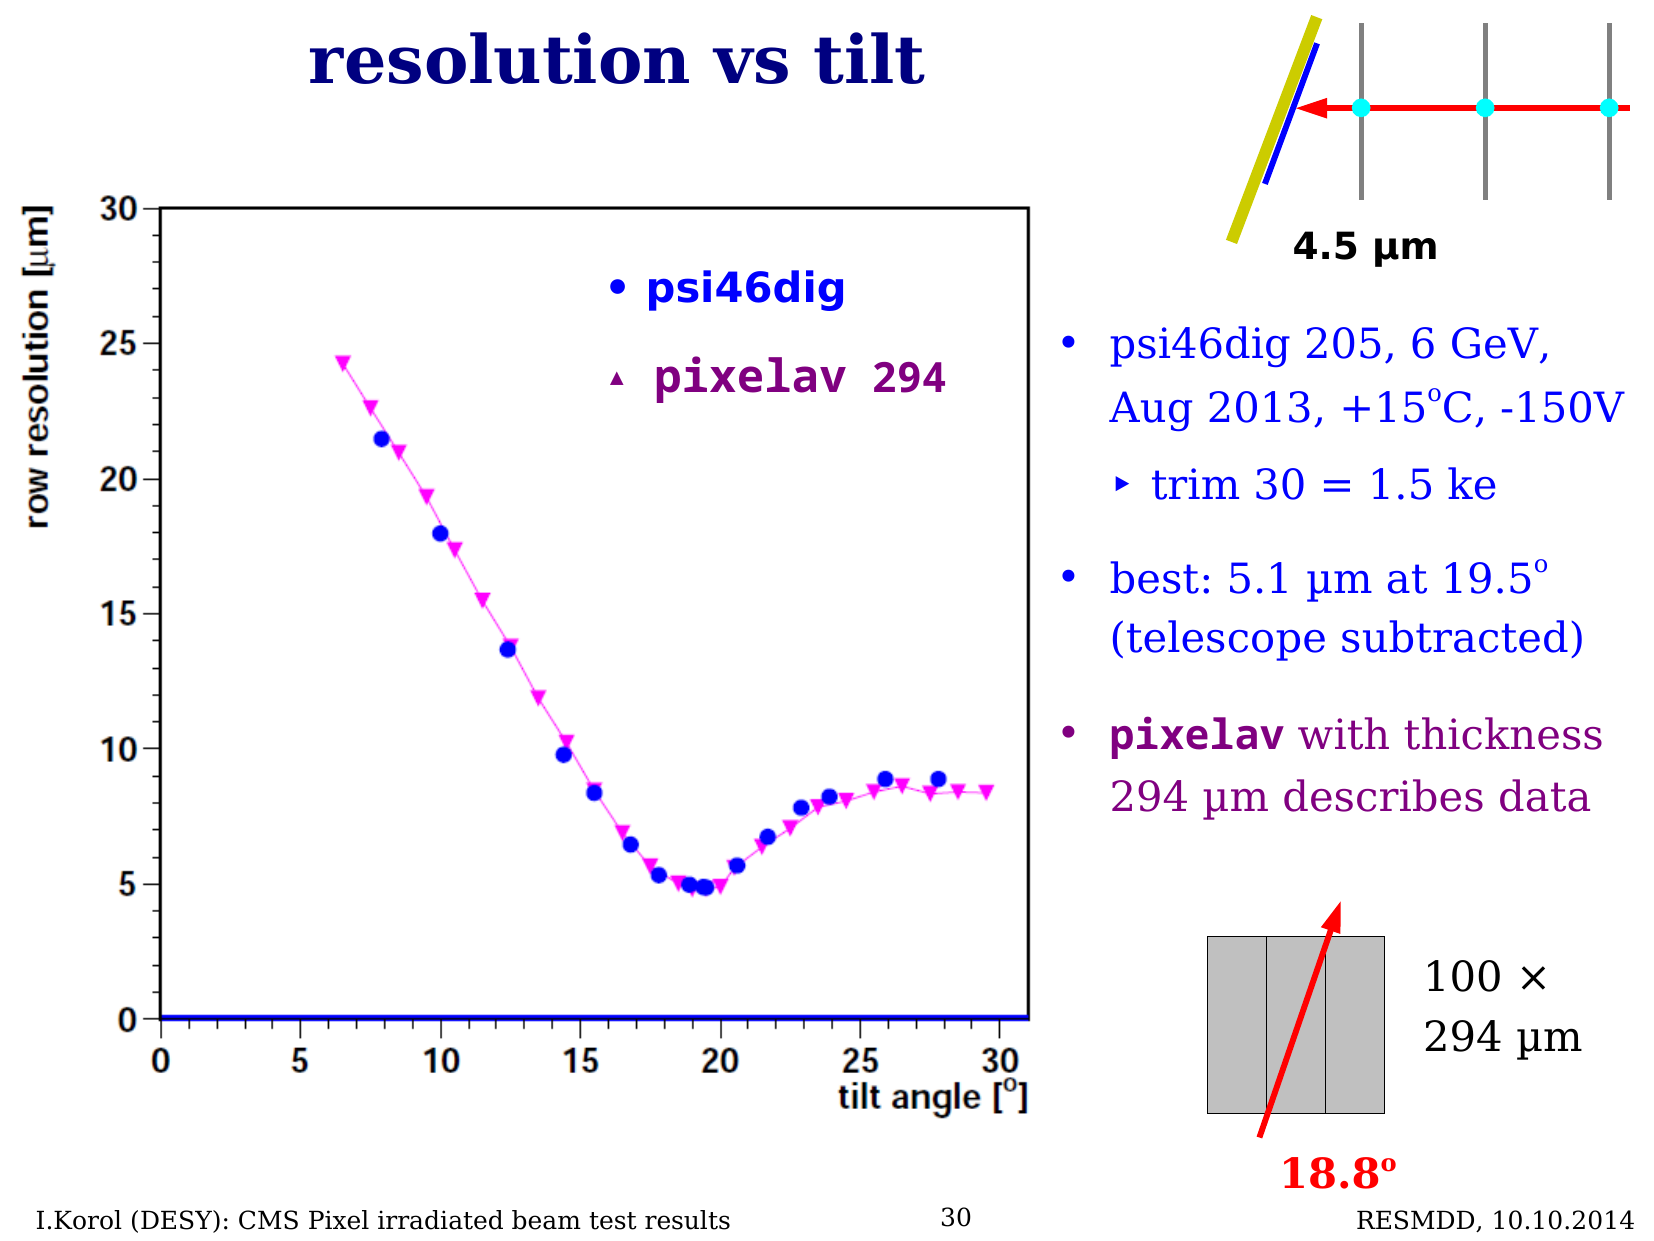

# resolution vs tilt
4.5 µm
• psi46dig
psi46dig 205, 6 GeV, Aug 2013, +15oC, -150V
trim 30 = 1.5 ke
best: 5.1 µm at 19.5o (telescope subtracted)
pixelav with thickness 294 µm describes data
▴ pixelav 294
100 ×
294 µm
18.8o